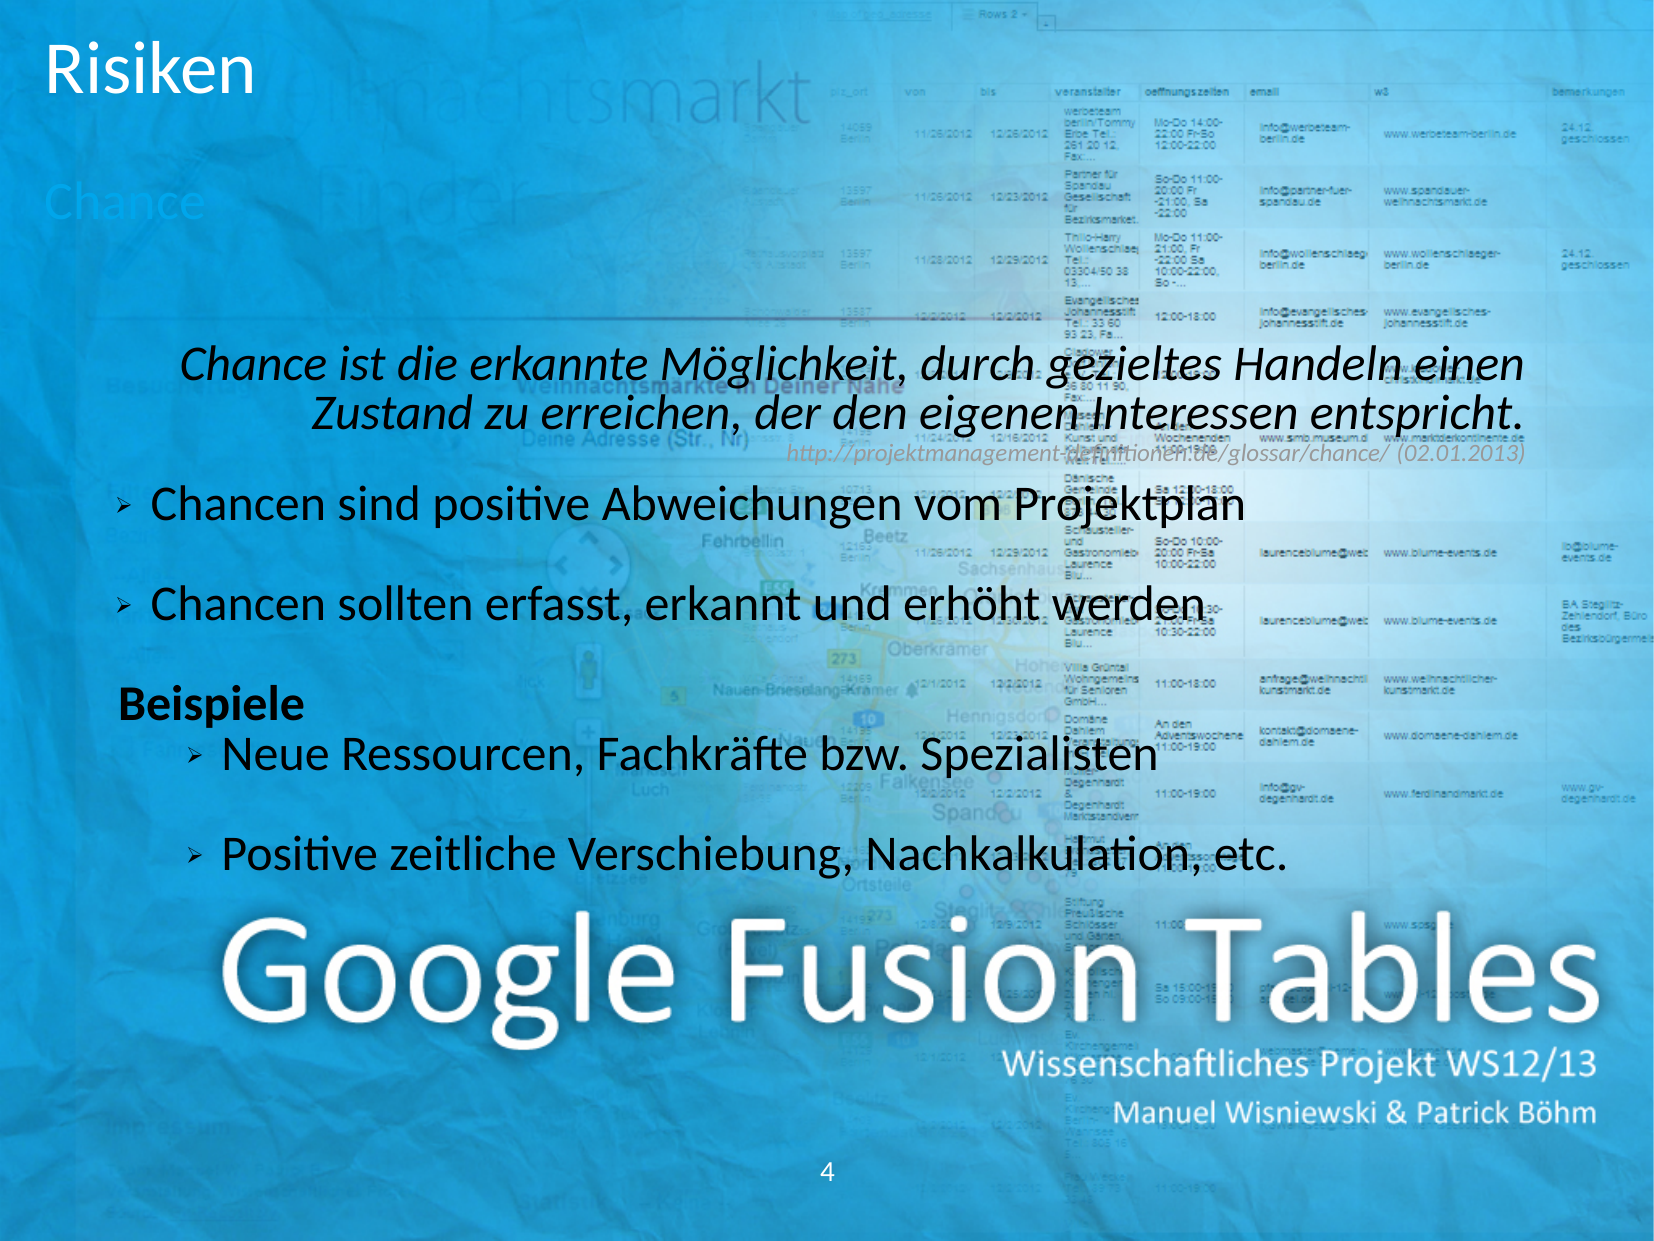

Risiken
Chance
Chancen sind positive Abweichungen vom Projektplan
Chancen sollten erfasst, erkannt und erhöht werden
	Beispiele
Neue Ressourcen, Fachkräfte bzw. Spezialisten
Positive zeitliche Verschiebung, Nachkalkulation, etc.
Chance ist die erkannte Möglichkeit, durch gezieltes Handeln einen Zustand zu erreichen, der den eigenen Interessen entspricht.
http://projektmanagement-definitionen.de/glossar/chance/ (02.01.2013)